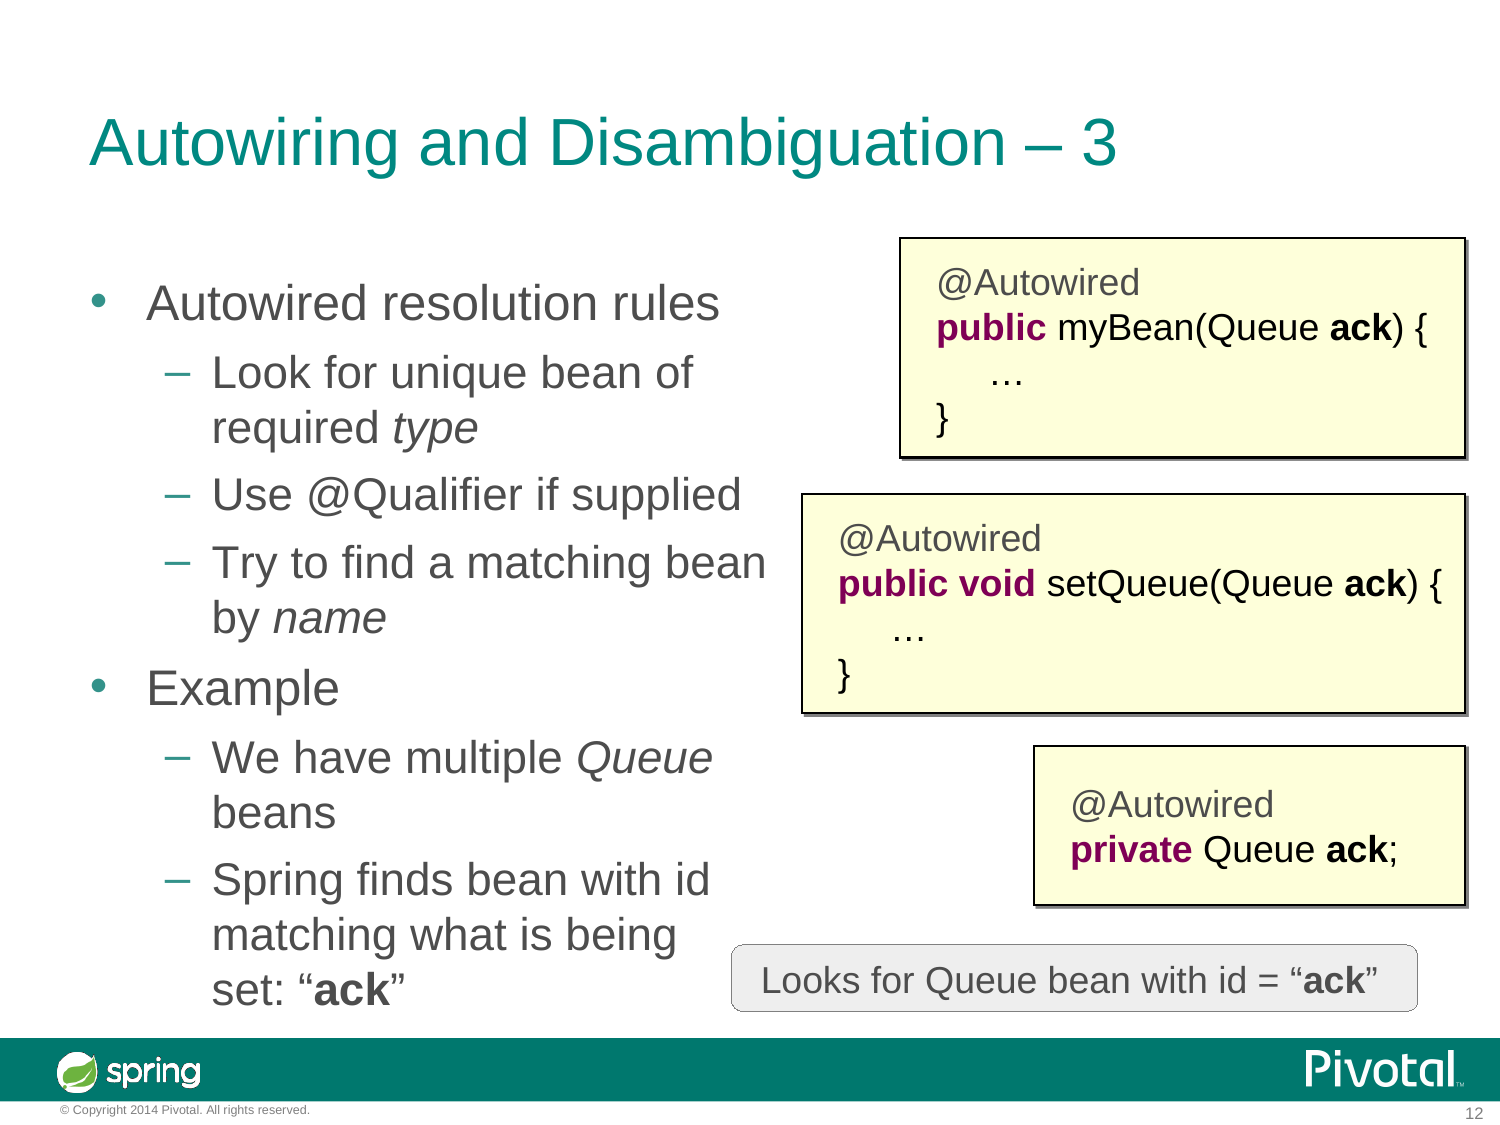

# Autowiring and Disambiguation – 3
 @Autowired
 public myBean(Queue ack) {
 …
 }
Autowired resolution rules
Look for unique bean of required type
Use @Qualifier if supplied
Try to find a matching bean by name
Example
We have multiple Queue beans
Spring finds bean with id matching what is being
set: “ack”
 @Autowired
 public void setQueue(Queue ack) {
 …
 }
 @Autowired
 private Queue ack;
Looks for Queue bean with id = “ack”